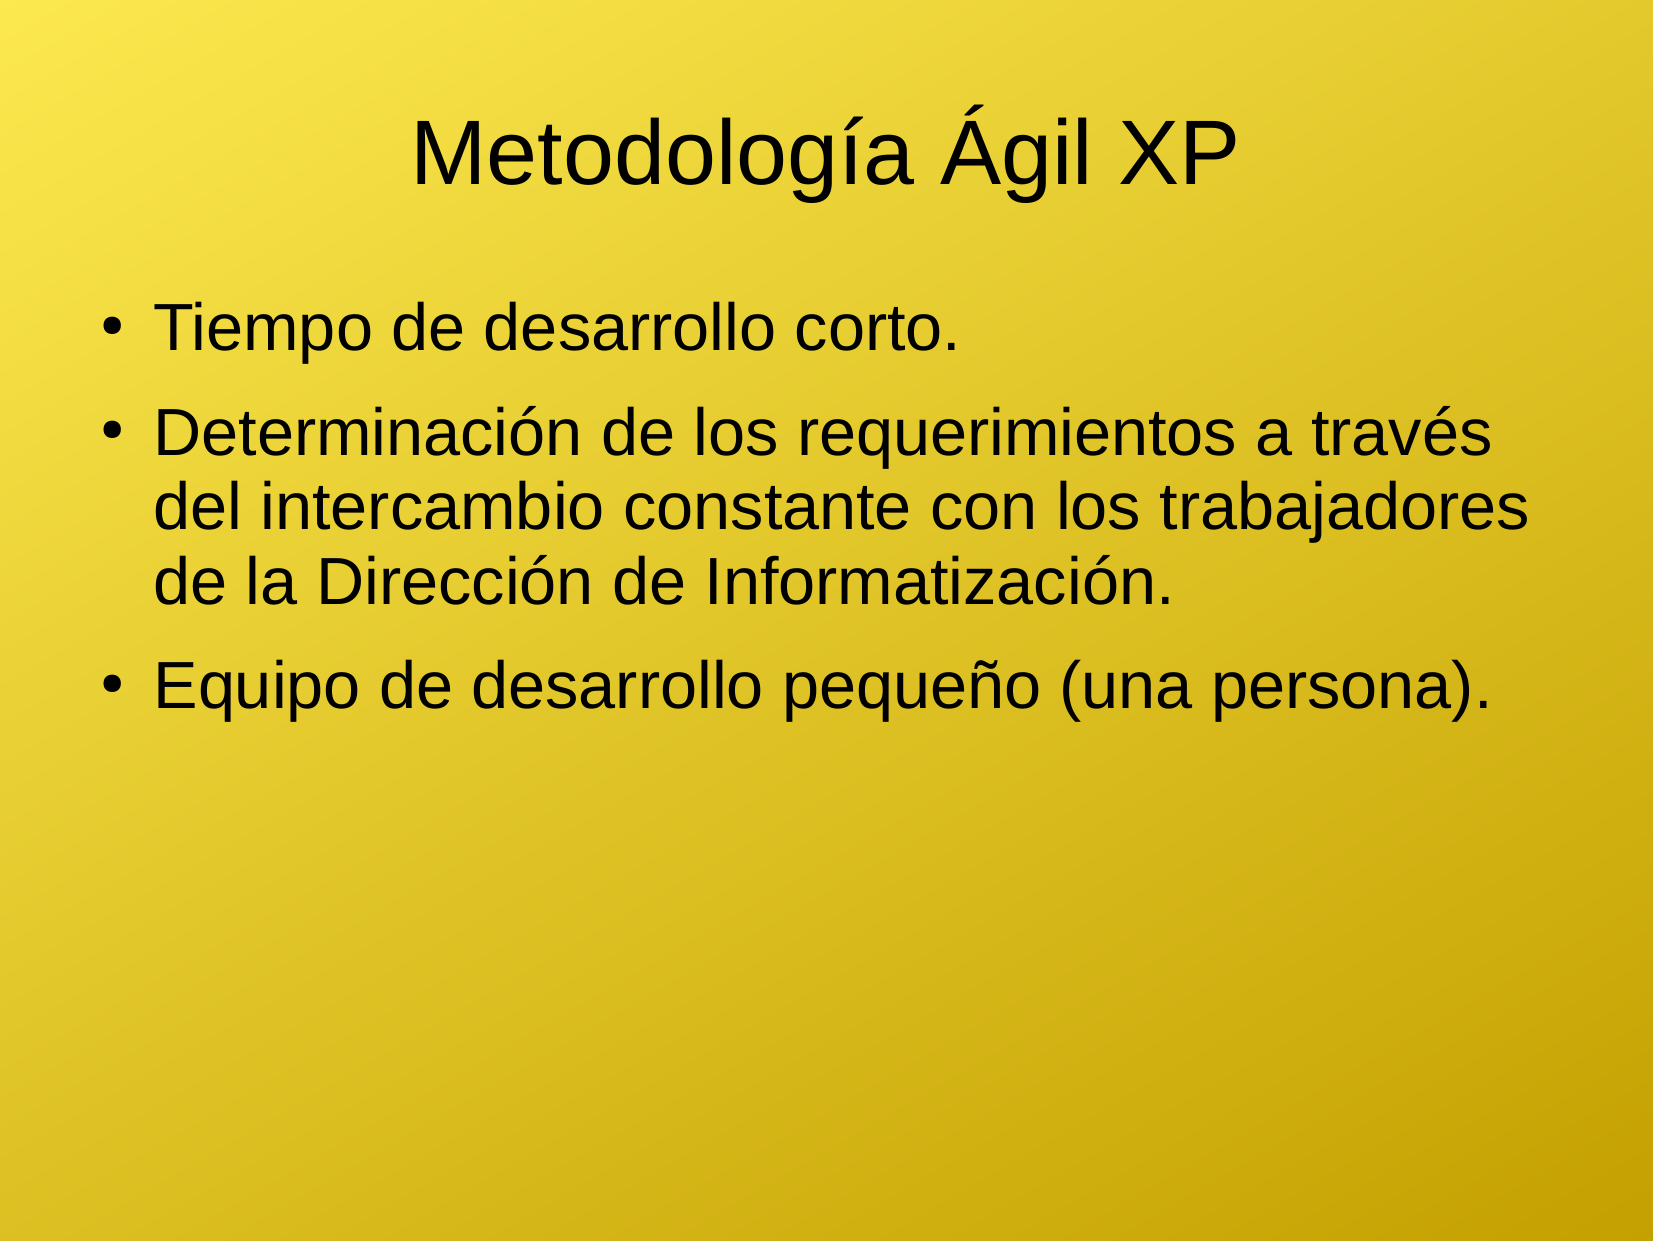

# Metodología Ágil XP
Tiempo de desarrollo corto.
Determinación de los requerimientos a través del intercambio constante con los trabajadores de la Dirección de Informatización.
Equipo de desarrollo pequeño (una persona).